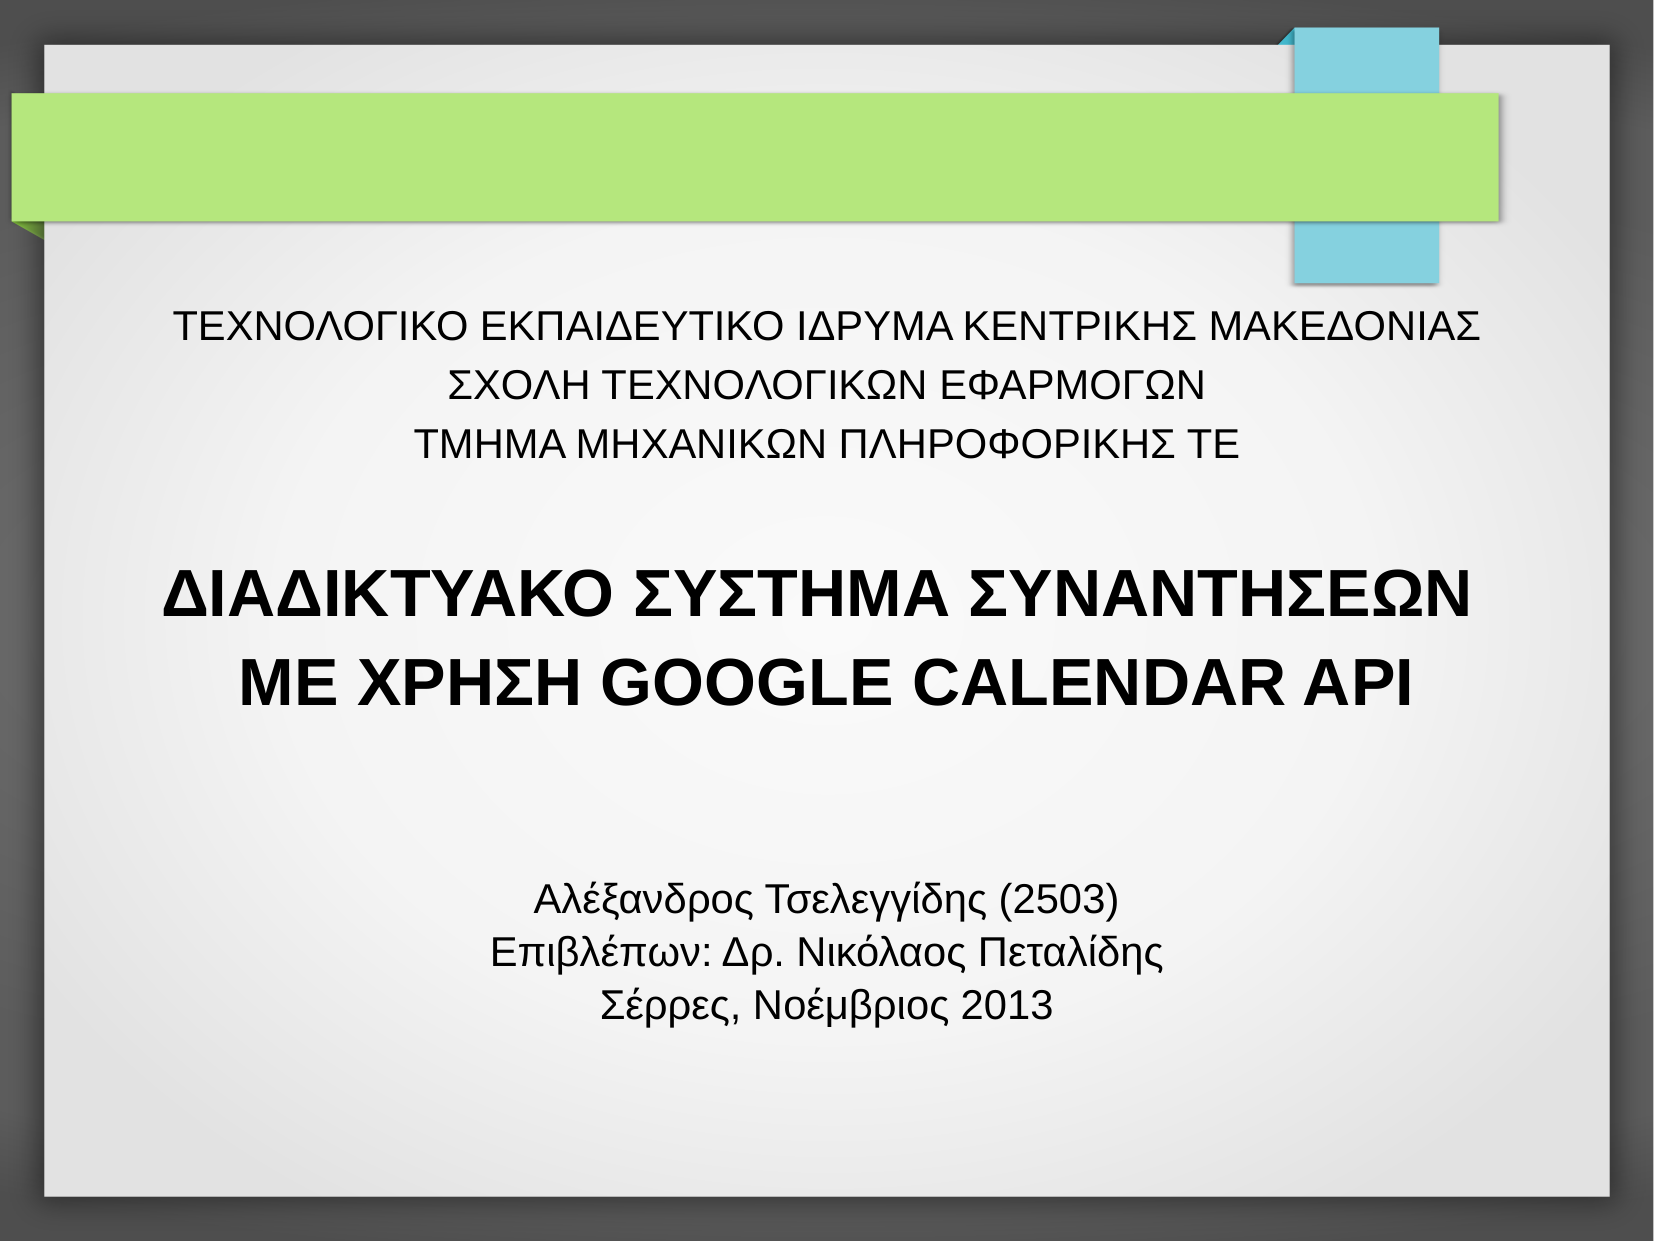

# ΤΕΧΝΟΛΟΓΙΚΟ ΕΚΠΑΙΔΕΥΤΙΚΟ ΙΔΡΥΜΑ ΚΕΝΤΡΙΚΗΣ ΜΑΚΕΔΟΝΙΑΣ
ΣΧΟΛΗ ΤΕΧΝΟΛΟΓΙΚΩΝ ΕΦΑΡΜΟΓΩΝ
ΤΜΗΜΑ ΜΗΧΑΝΙΚΩΝ ΠΛΗΡΟΦΟΡΙΚΗΣ ΤΕ
ΔΙΑΔΙΚΤΥΑΚΟ ΣΥΣΤΗΜΑ ΣΥΝΑΝΤΗΣΕΩΝ
ΜΕ ΧΡΗΣΗ GOOGLE CALENDAR API
Αλέξανδρος Τσελεγγίδης (2503)
Επιβλέπων: Δρ. Νικόλαος Πεταλίδης
Σέρρες, Νοέμβριος 2013